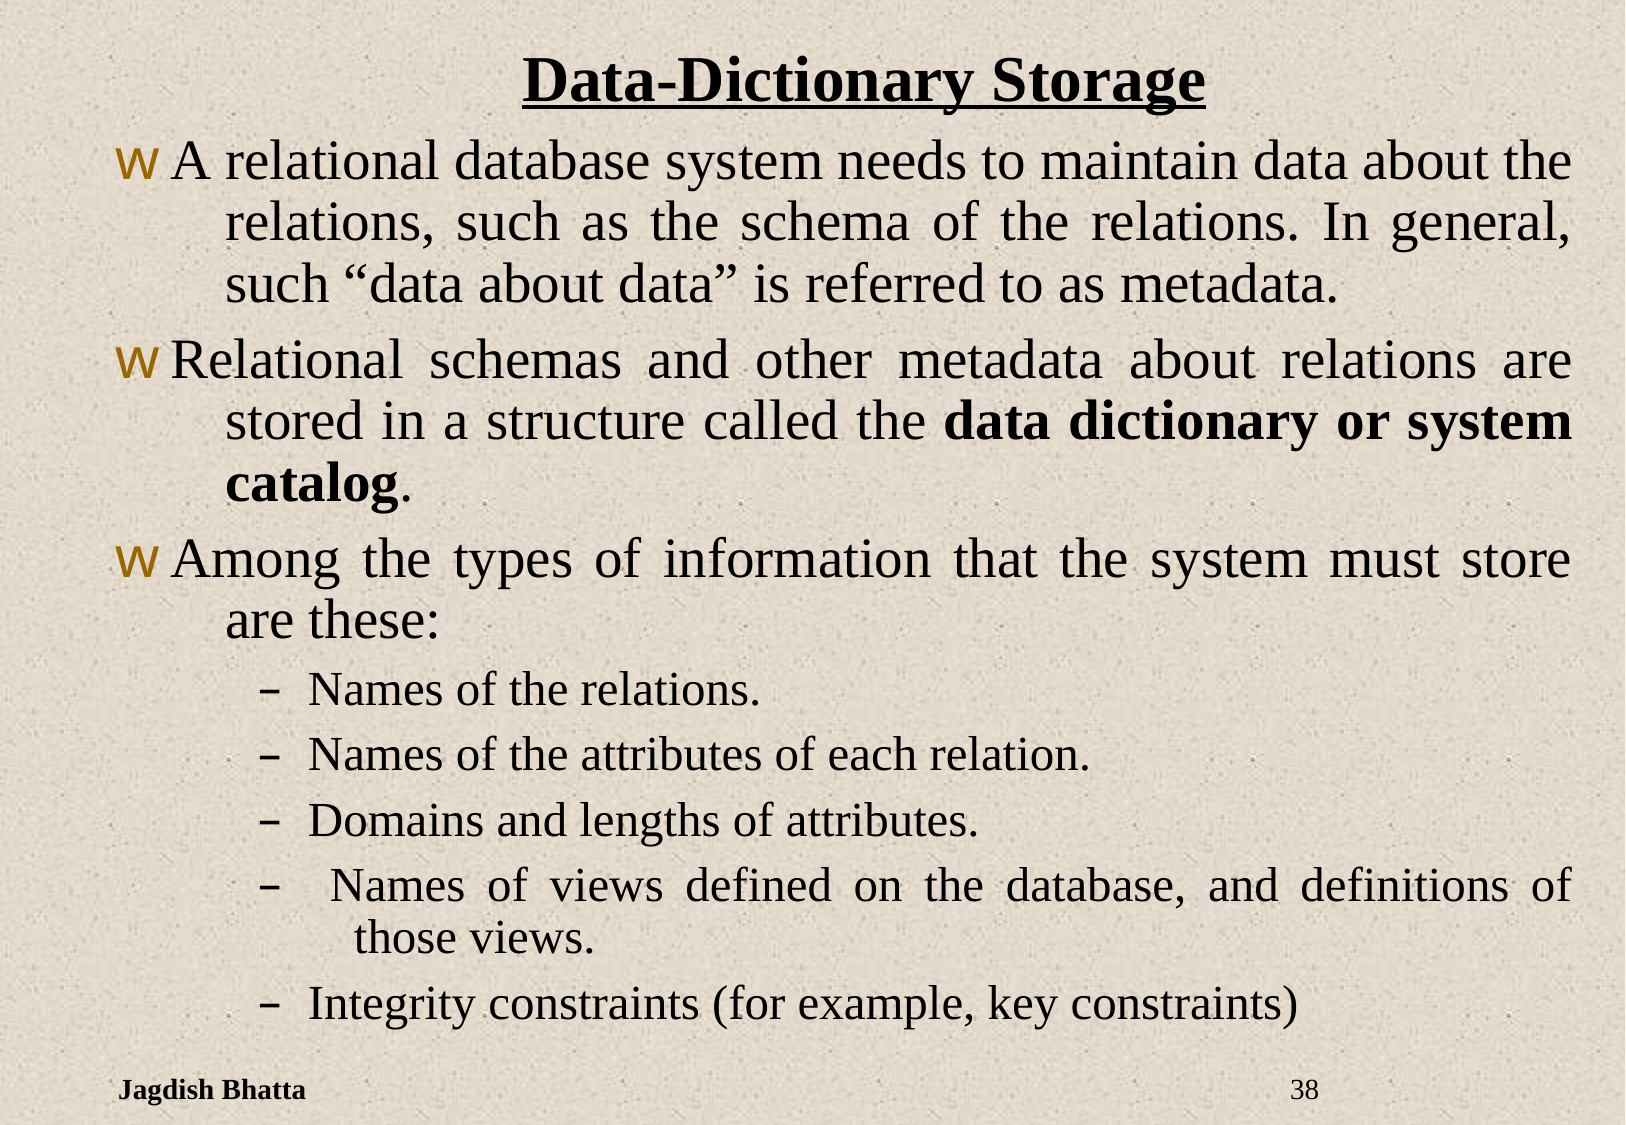

# Data-Dictionary Storage
A relational database system needs to maintain data about the relations, such as the schema of the relations. In general, such “data about data” is referred to as metadata.
Relational schemas and other metadata about relations are stored in a structure called the data dictionary or system catalog.
Among the types of information that the system must store are these:
Names of the relations.
Names of the attributes of each relation.
Domains and lengths of attributes.
 Names of views defined on the database, and definitions of those views.
Integrity constraints (for example, key constraints)
Jagdish Bhatta
37